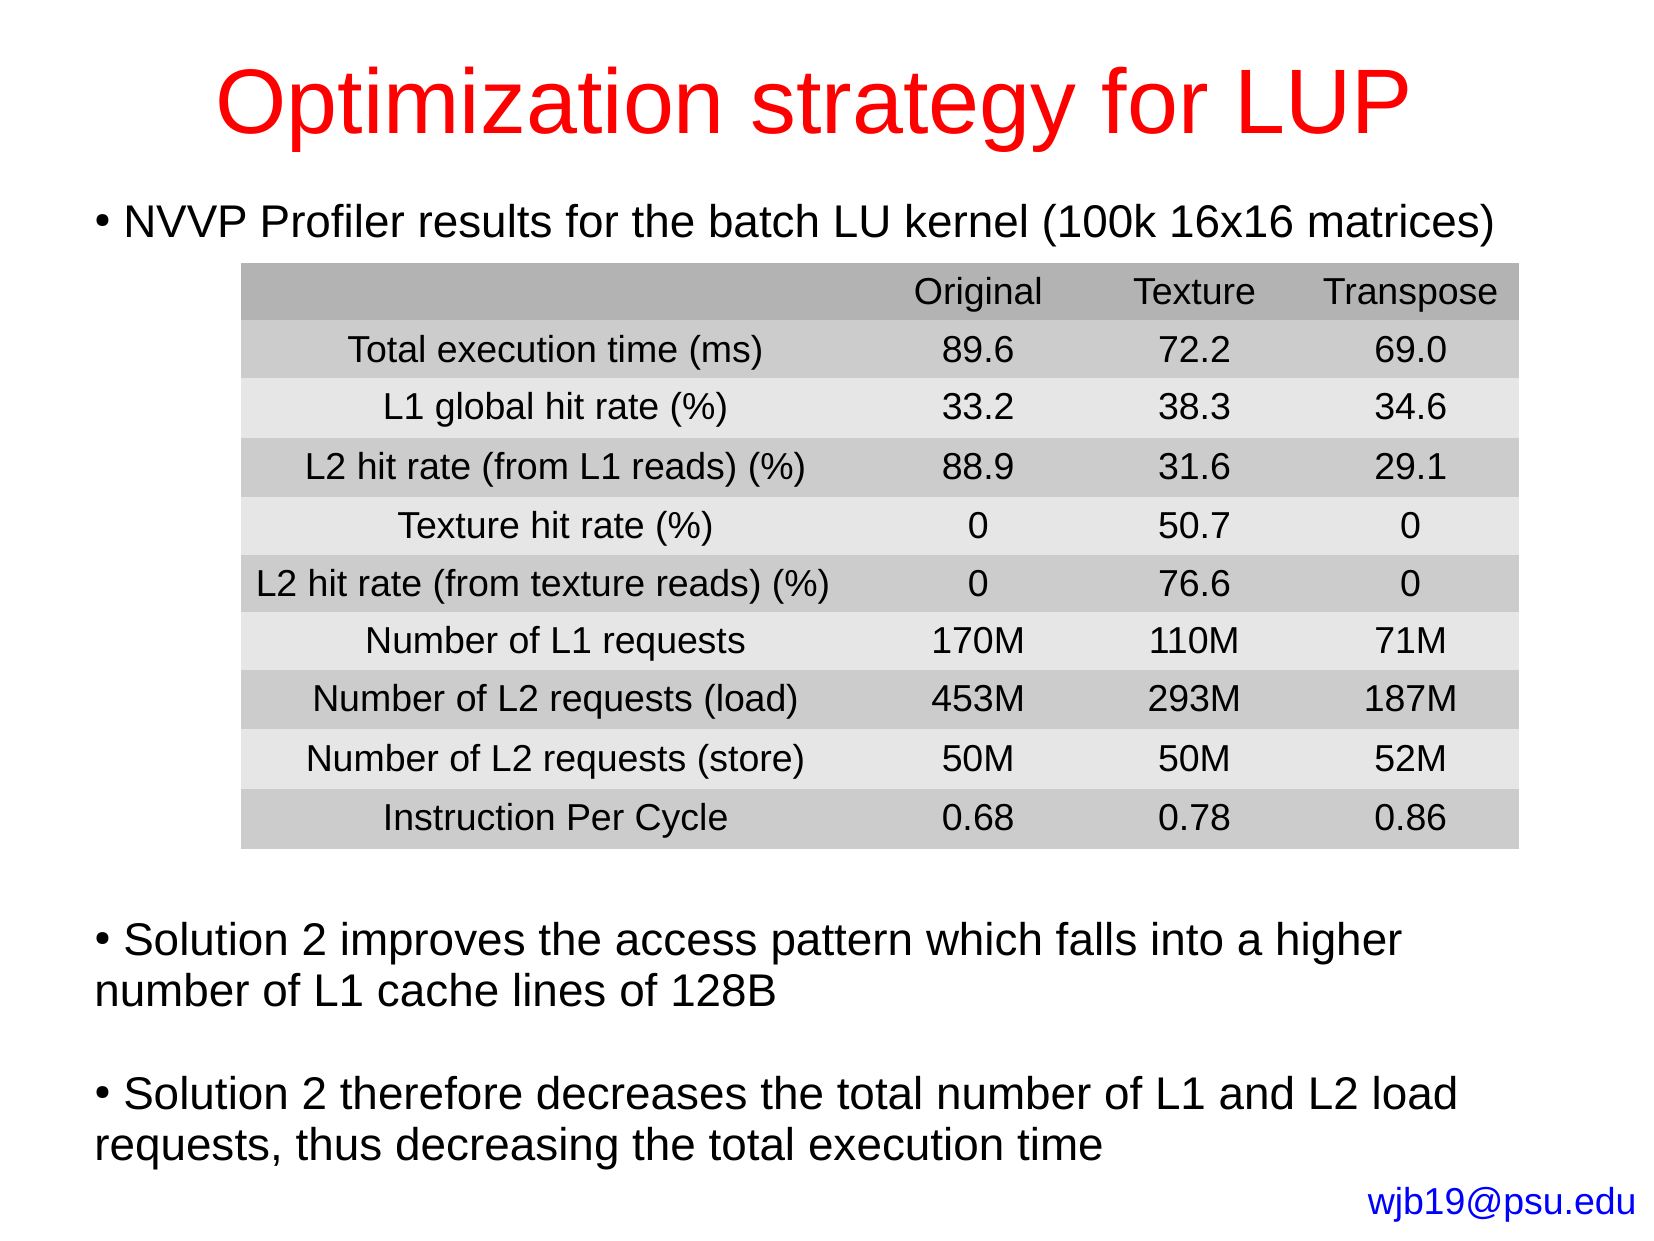

# Optimization strategy for LUP
 NVVP Profiler results for the batch LU kernel (100k 16x16 matrices)
 Solution 2 improves the access pattern which falls into a higher number of L1 cache lines of 128B
 Solution 2 therefore decreases the total number of L1 and L2 load requests, thus decreasing the total execution time
| | Original | Texture | Transpose |
| --- | --- | --- | --- |
| Total execution time (ms) | 89.6 | 72.2 | 69.0 |
| L1 global hit rate (%) | 33.2 | 38.3 | 34.6 |
| L2 hit rate (from L1 reads) (%) | 88.9 | 31.6 | 29.1 |
| Texture hit rate (%) | 0 | 50.7 | 0 |
| L2 hit rate (from texture reads) (%) | 0 | 76.6 | 0 |
| Number of L1 requests | 170M | 110M | 71M |
| Number of L2 requests (load) | 453M | 293M | 187M |
| Number of L2 requests (store) | 50M | 50M | 52M |
| Instruction Per Cycle | 0.68 | 0.78 | 0.86 |
wjb19@psu.edu